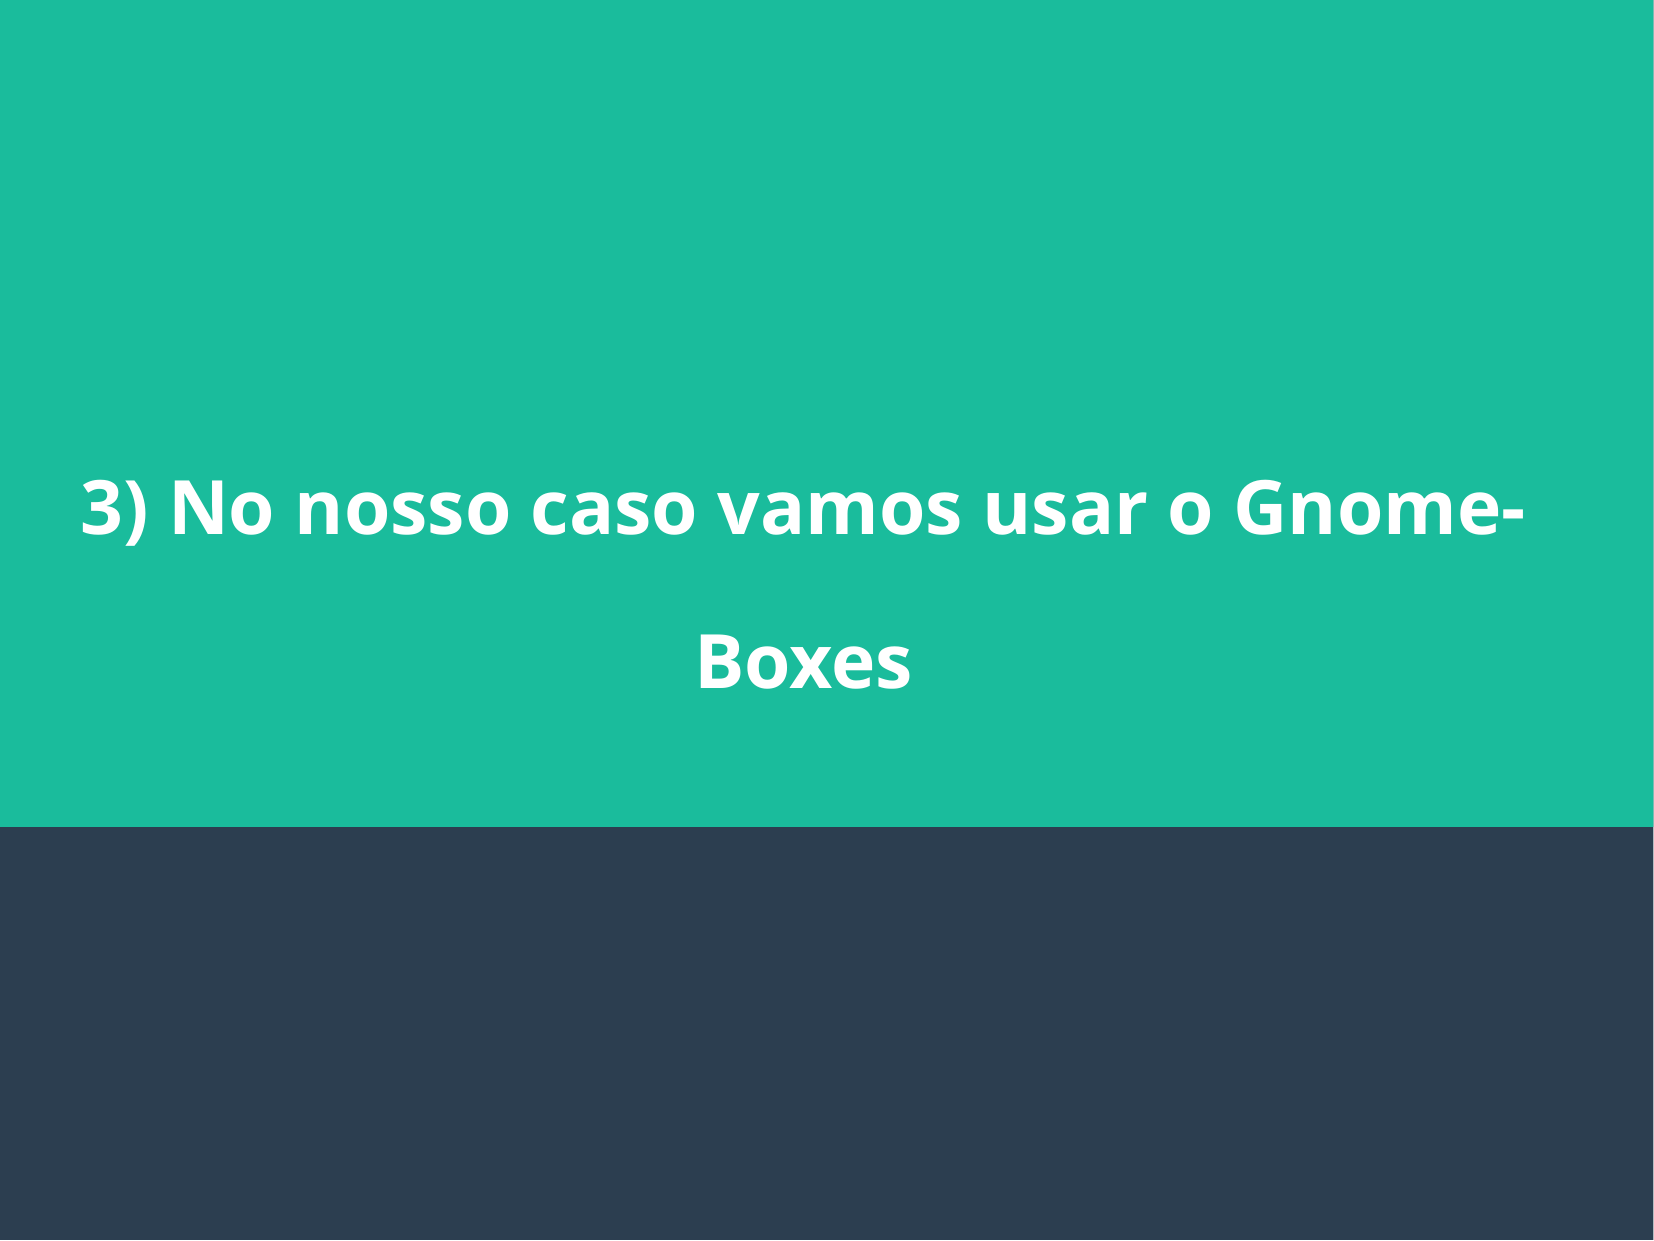

# 3) No nosso caso vamos usar o Gnome-Boxes